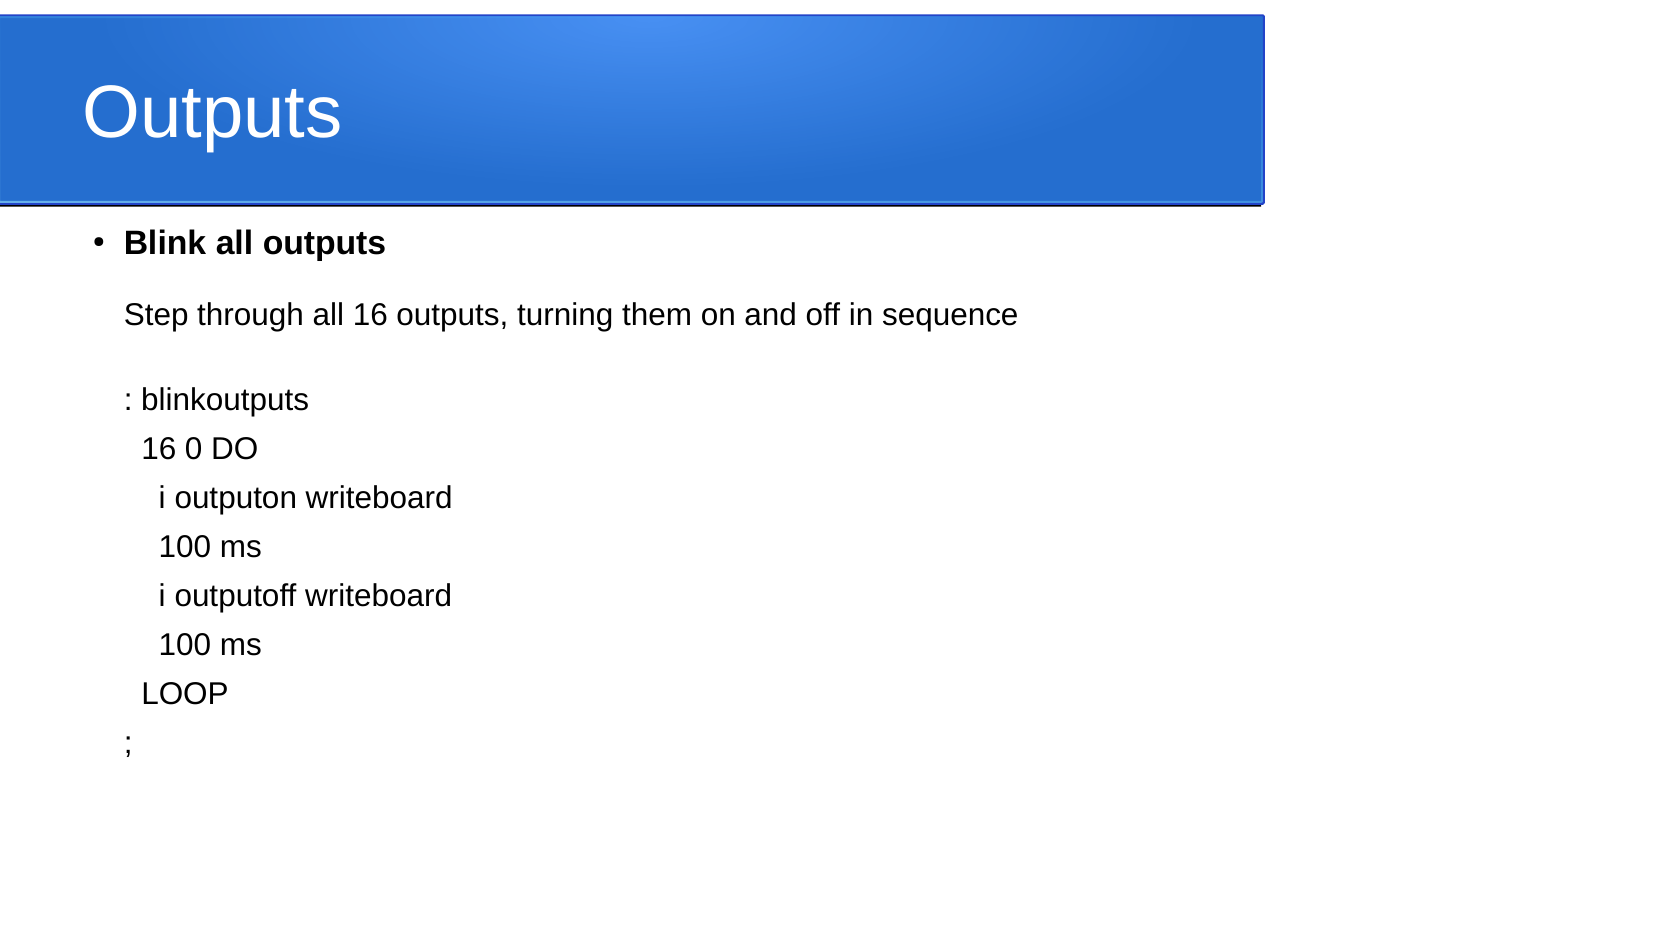

# Outputs
Blink all outputs
Step through all 16 outputs, turning them on and off in sequence
: blinkoutputs
 16 0 DO
 i outputon writeboard
 100 ms
 i outputoff writeboard
 100 ms
 LOOP
;